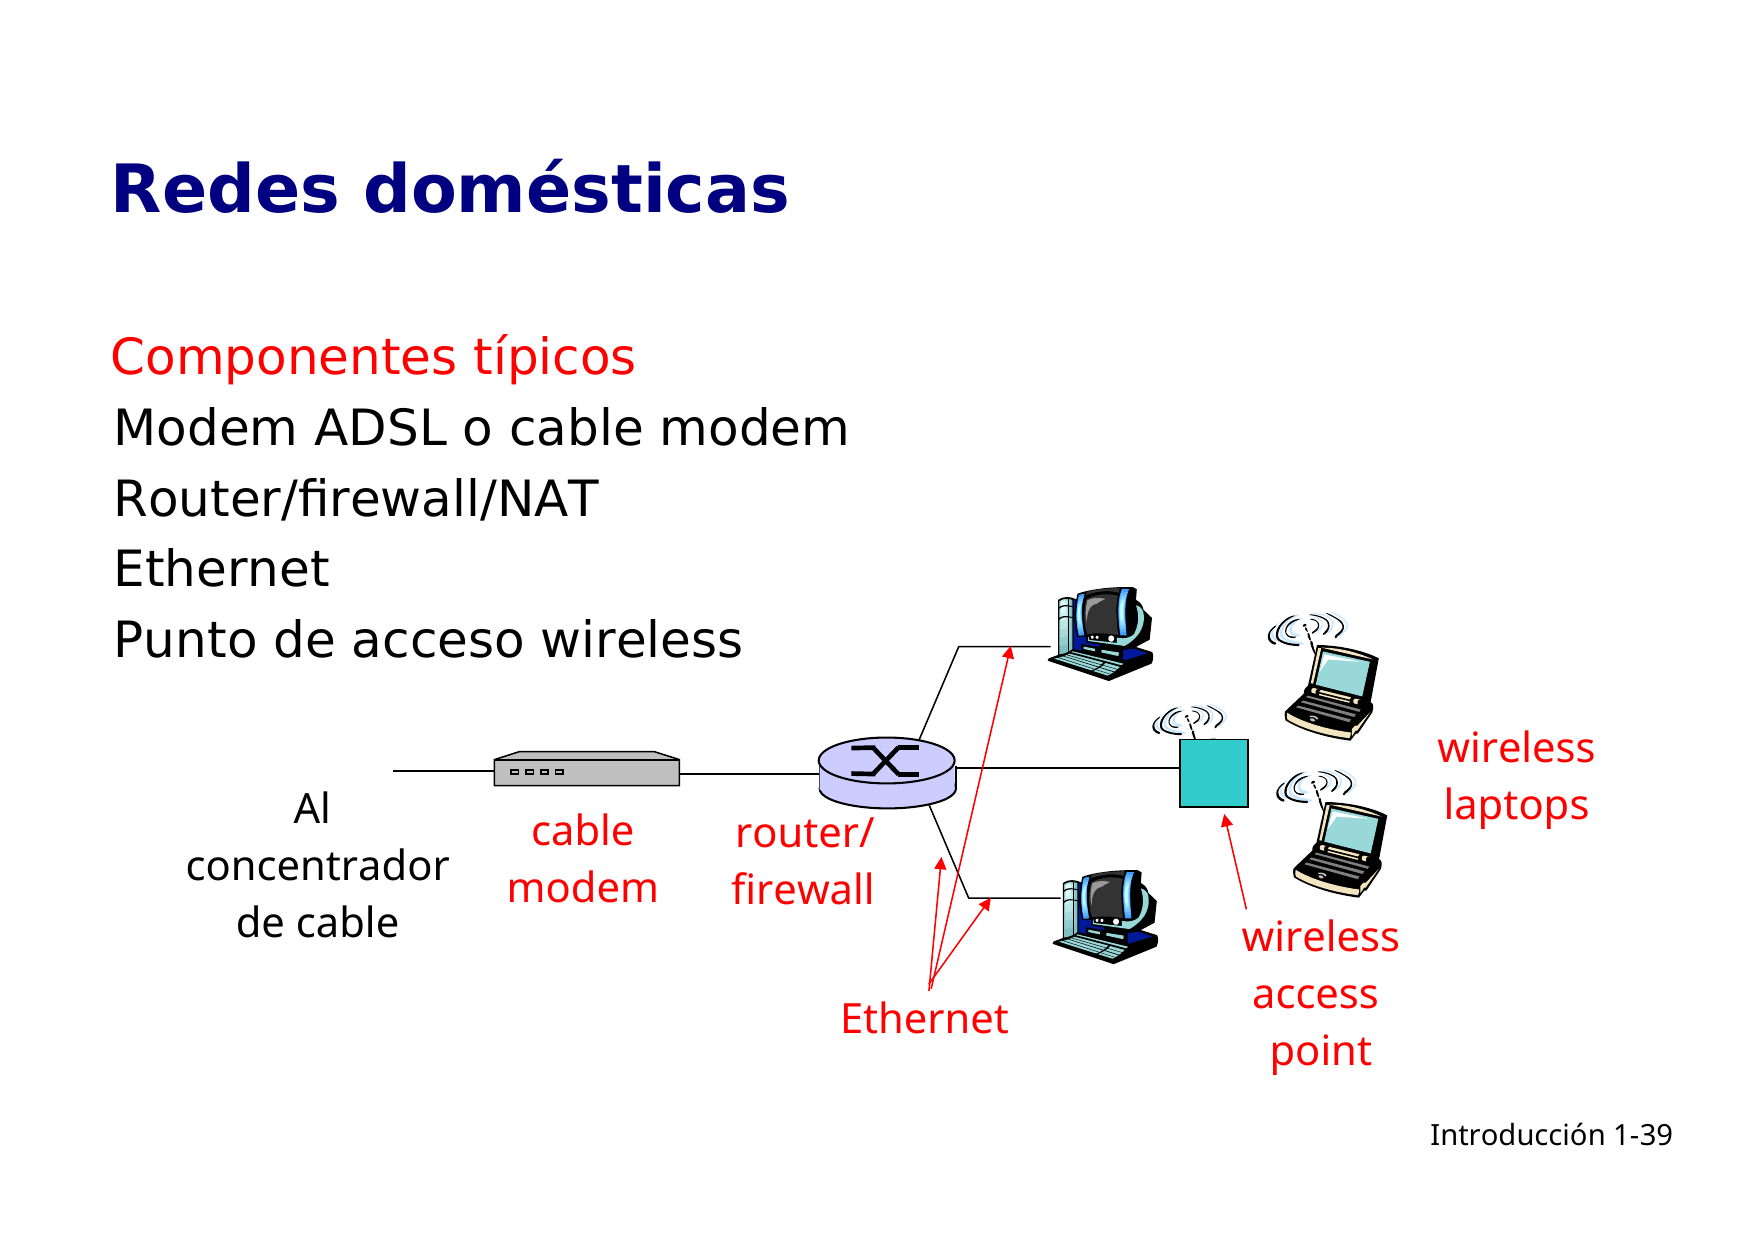

# Redes domésticas
Componentes típicos
Modem ADSL o cable modem
Router/firewall/NAT
Ethernet
Punto de acceso wireless
wireless
laptops
Al
concentrador
de cable
cable
modem
router/
firewall
wireless
access
point
Ethernet